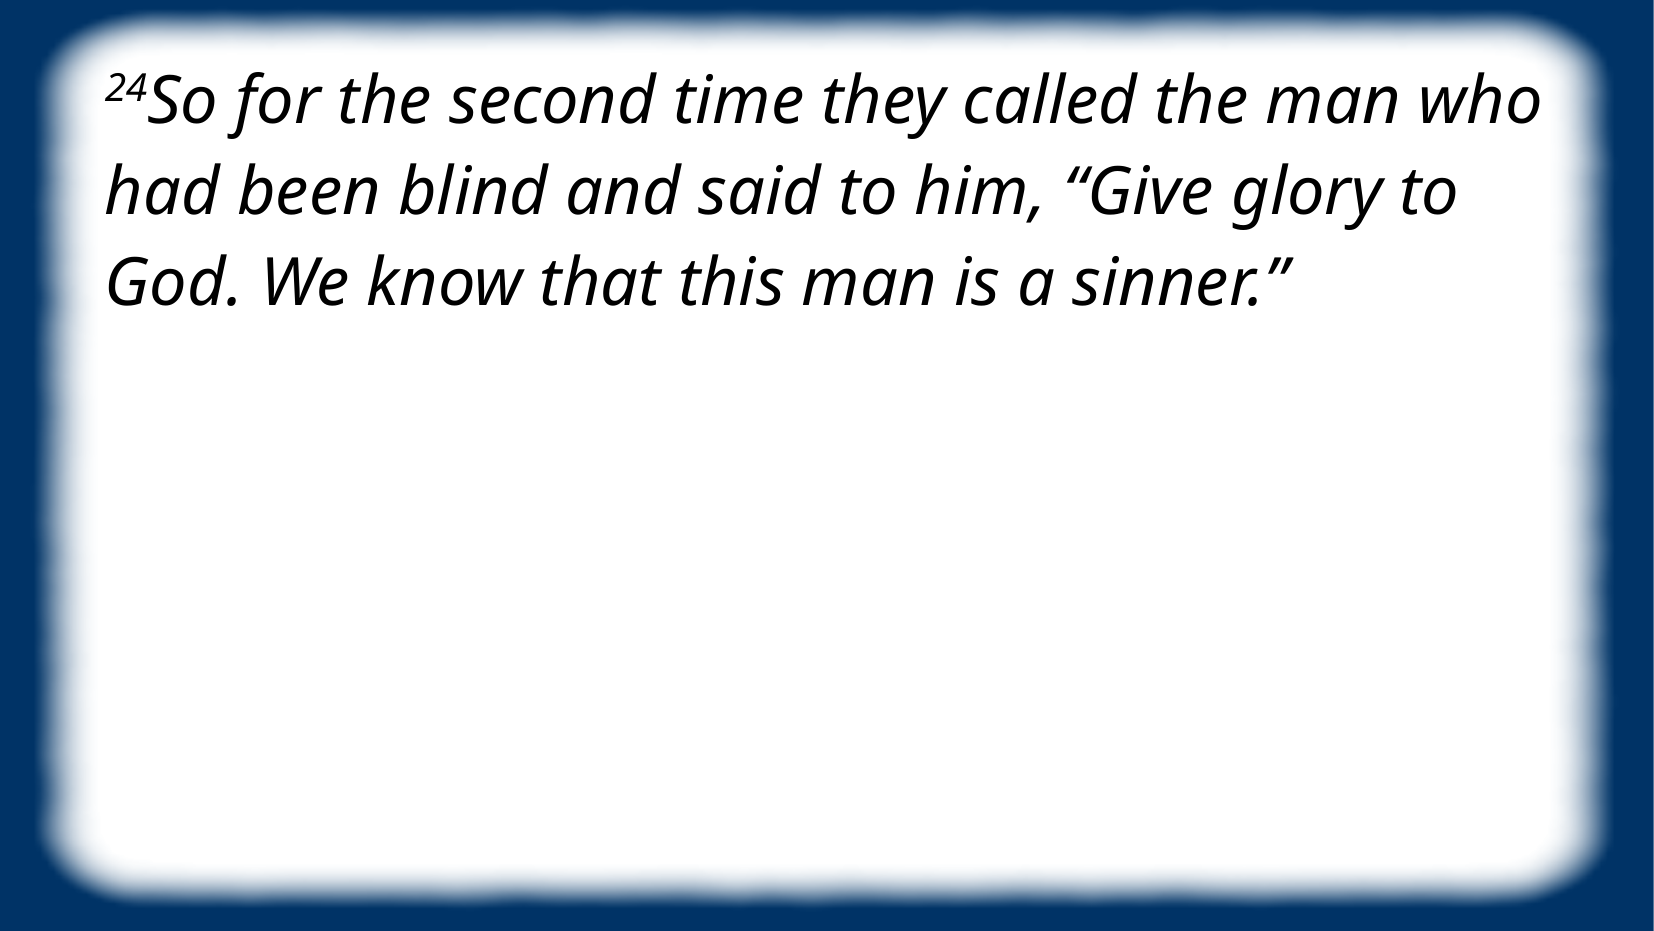

24So for the second time they called the man who had been blind and said to him, “Give glory to God. We know that this man is a sinner.”